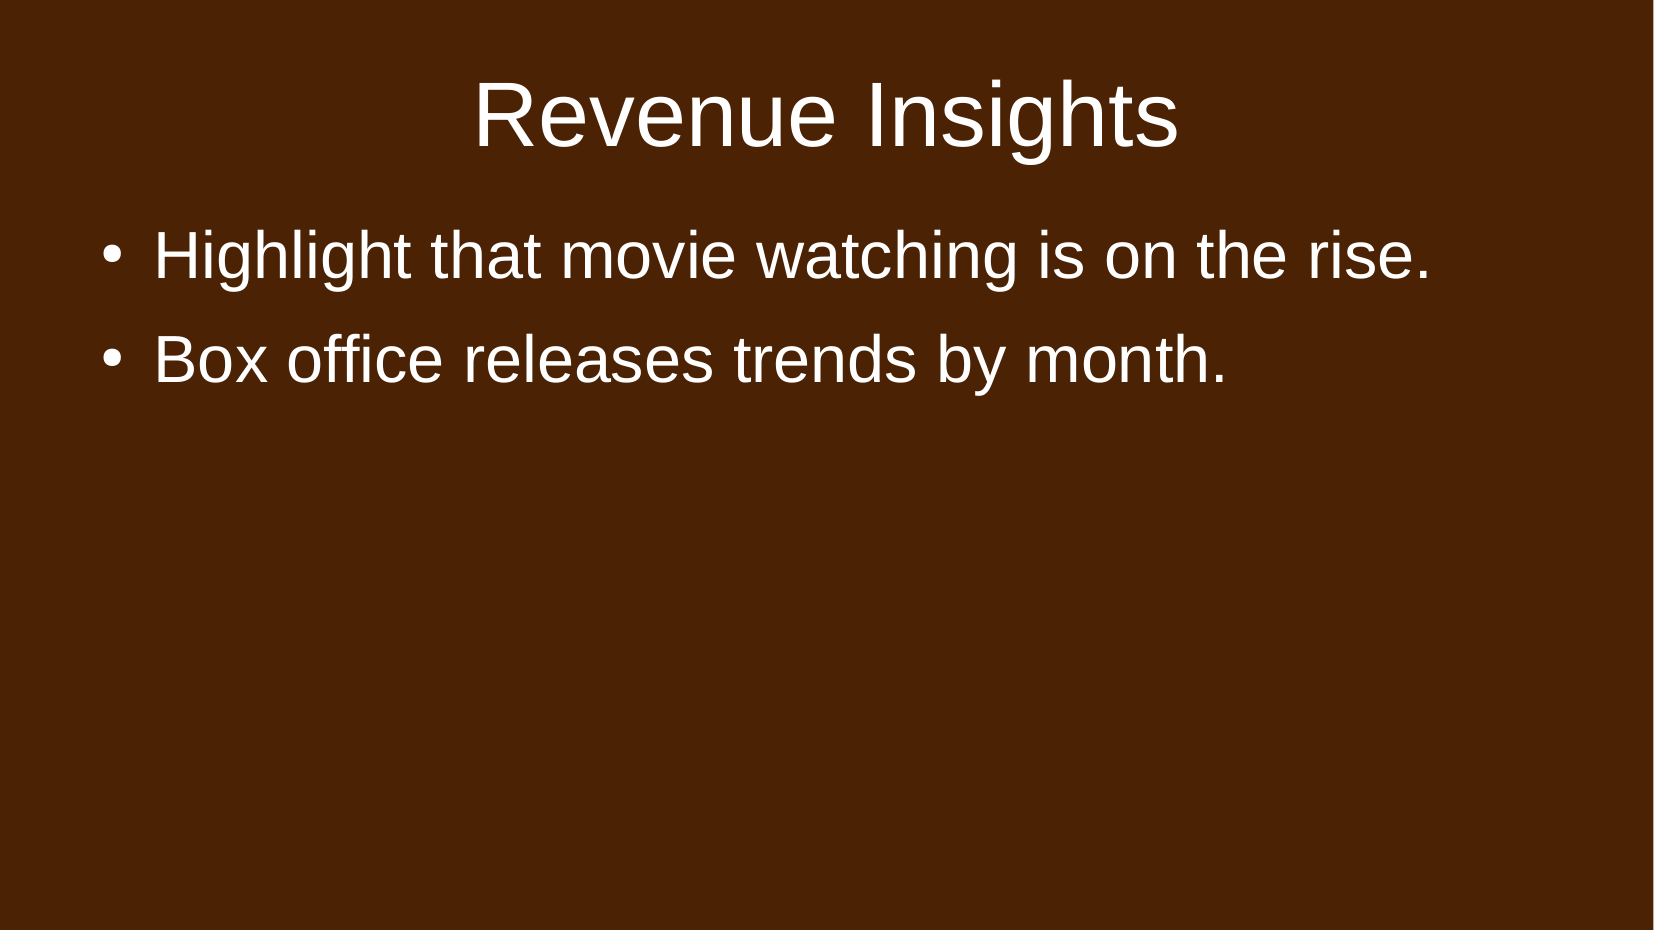

# Revenue Insights
Highlight that movie watching is on the rise.
Box office releases trends by month.